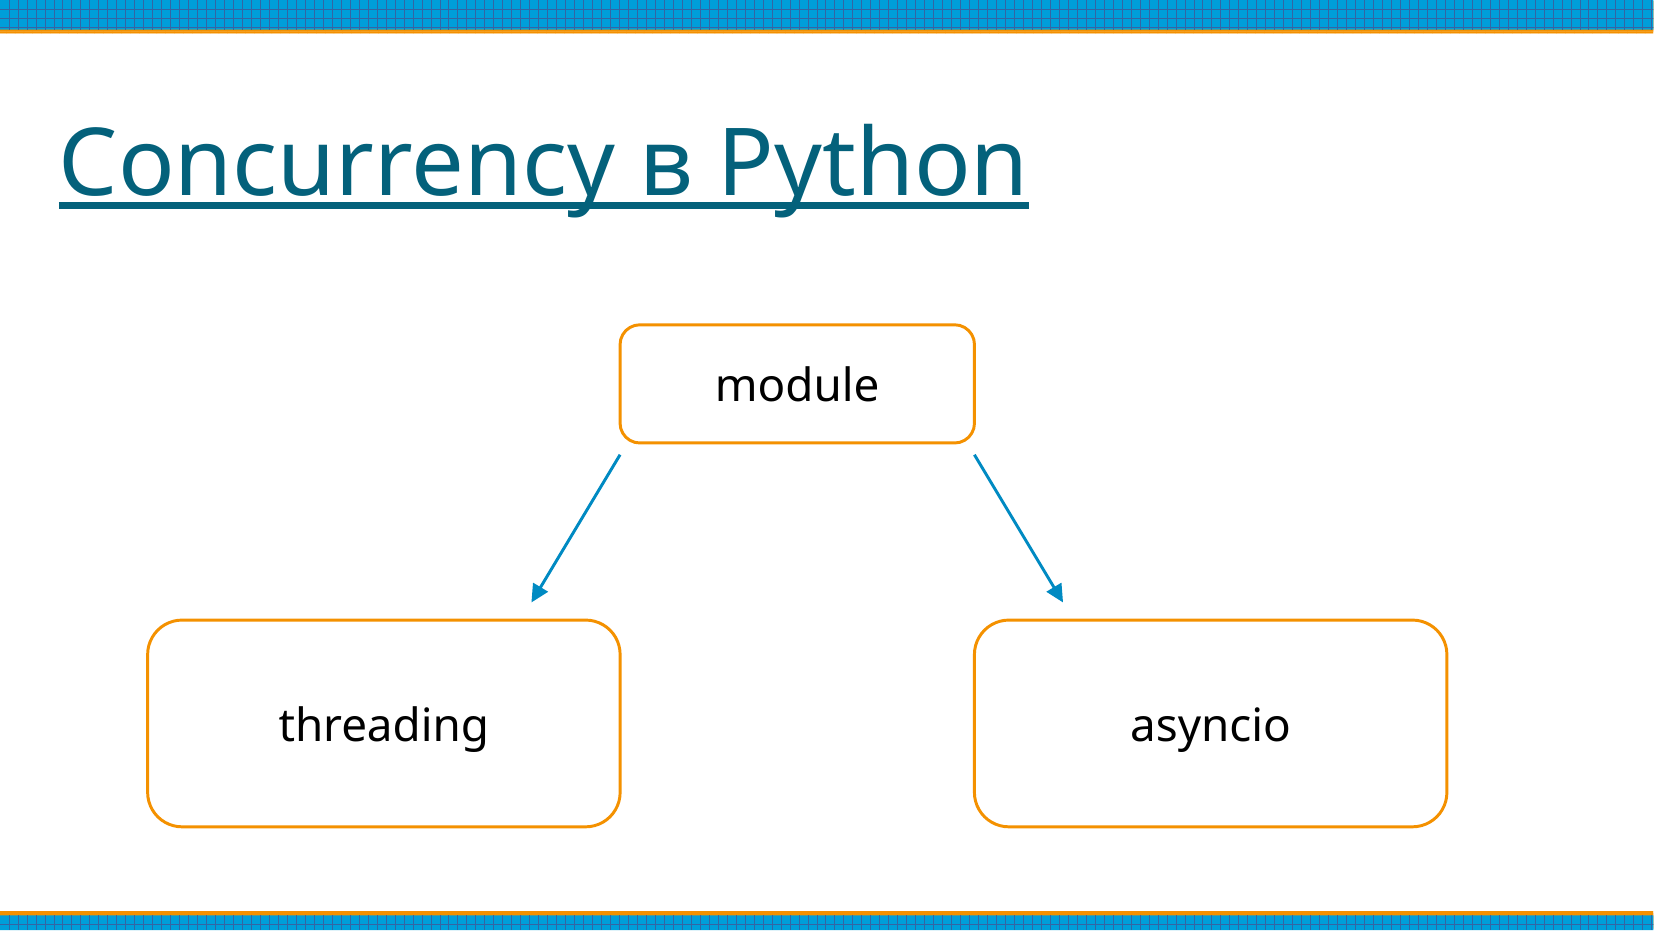

# Concurrency в Python
module
threading
asyncio